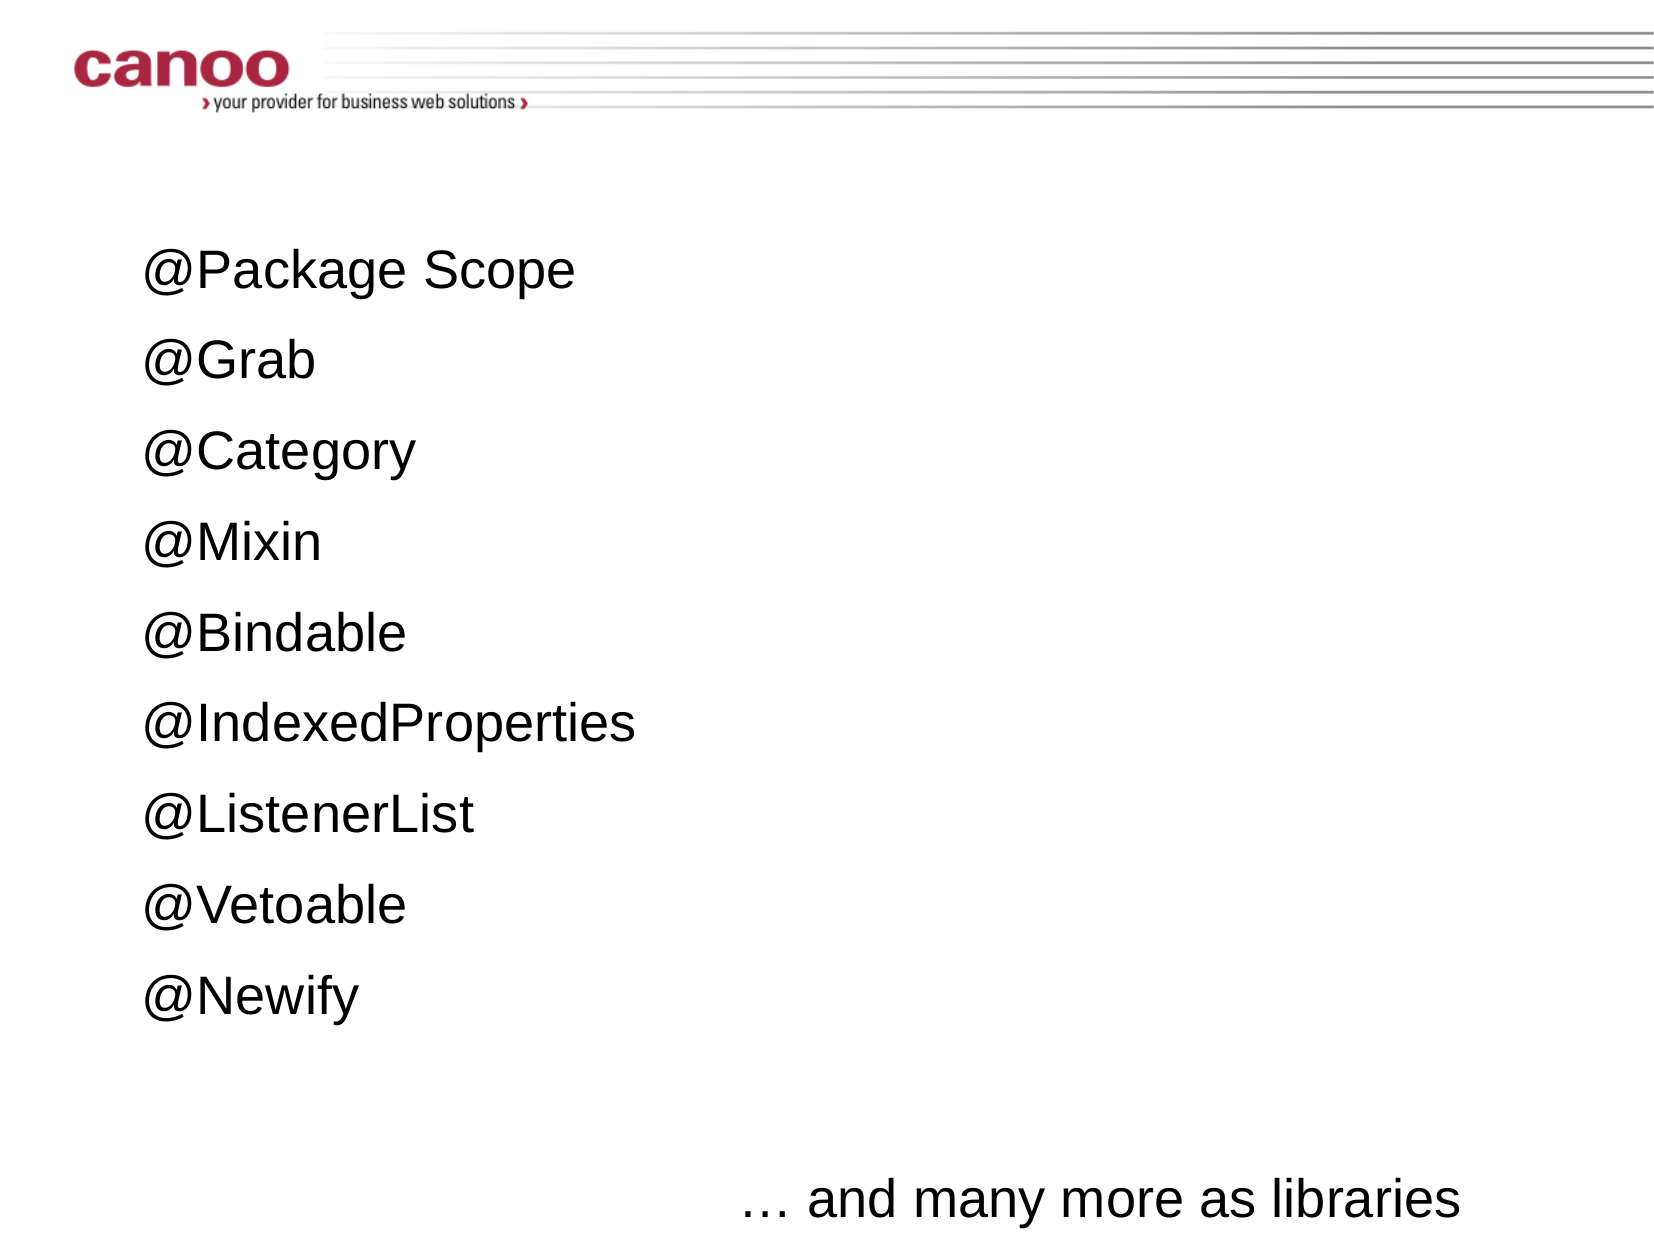

# @Package Scope
@Grab
@Category
@Mixin
@Bindable
@IndexedProperties
@ListenerList
@Vetoable
@Newify
… and many more as libraries